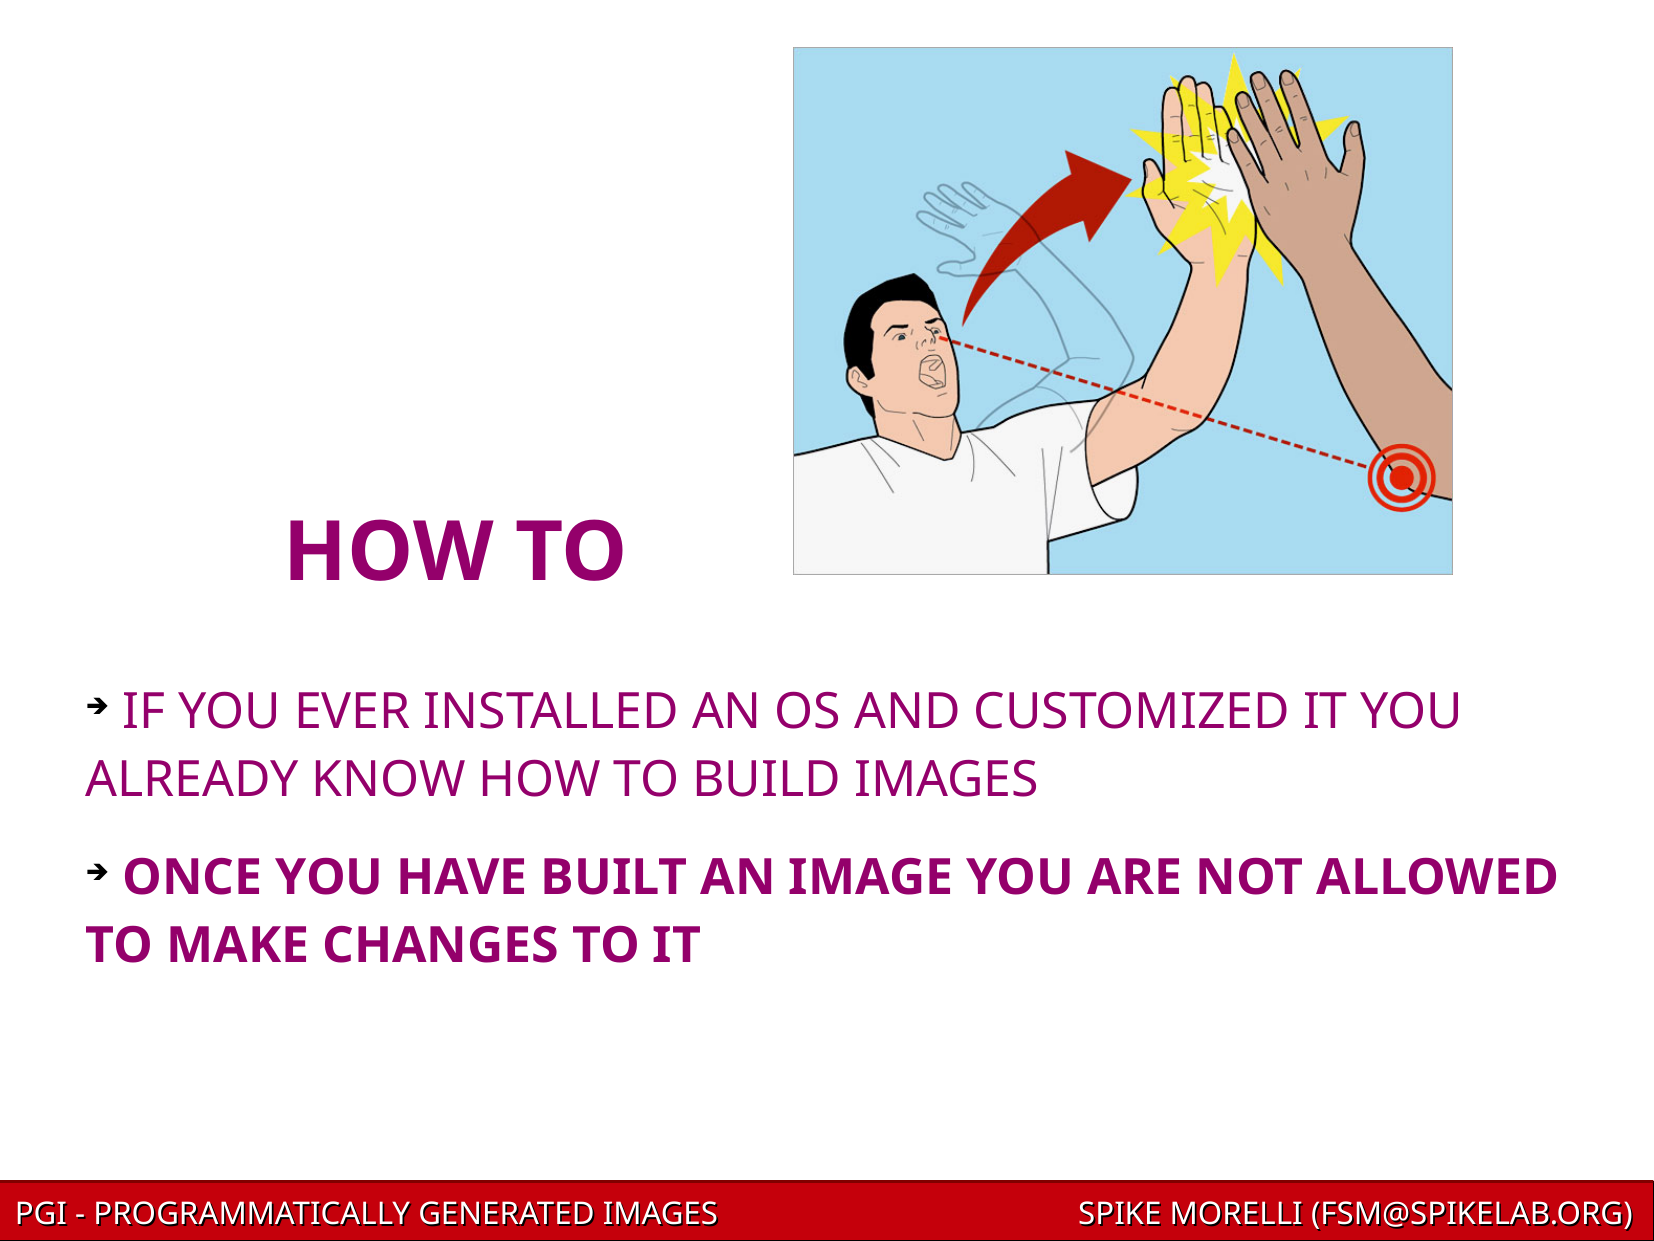

HOW TO
 IF YOU EVER INSTALLED AN OS AND CUSTOMIZED IT YOU ALREADY KNOW HOW TO BUILD IMAGES
 ONCE YOU HAVE BUILT AN IMAGE YOU ARE NOT ALLOWED TO MAKE CHANGES TO IT
PGI - PROGRAMMATICALLY GENERATED IMAGES
SPIKE MORELLI (FSM@SPIKELAB.ORG)